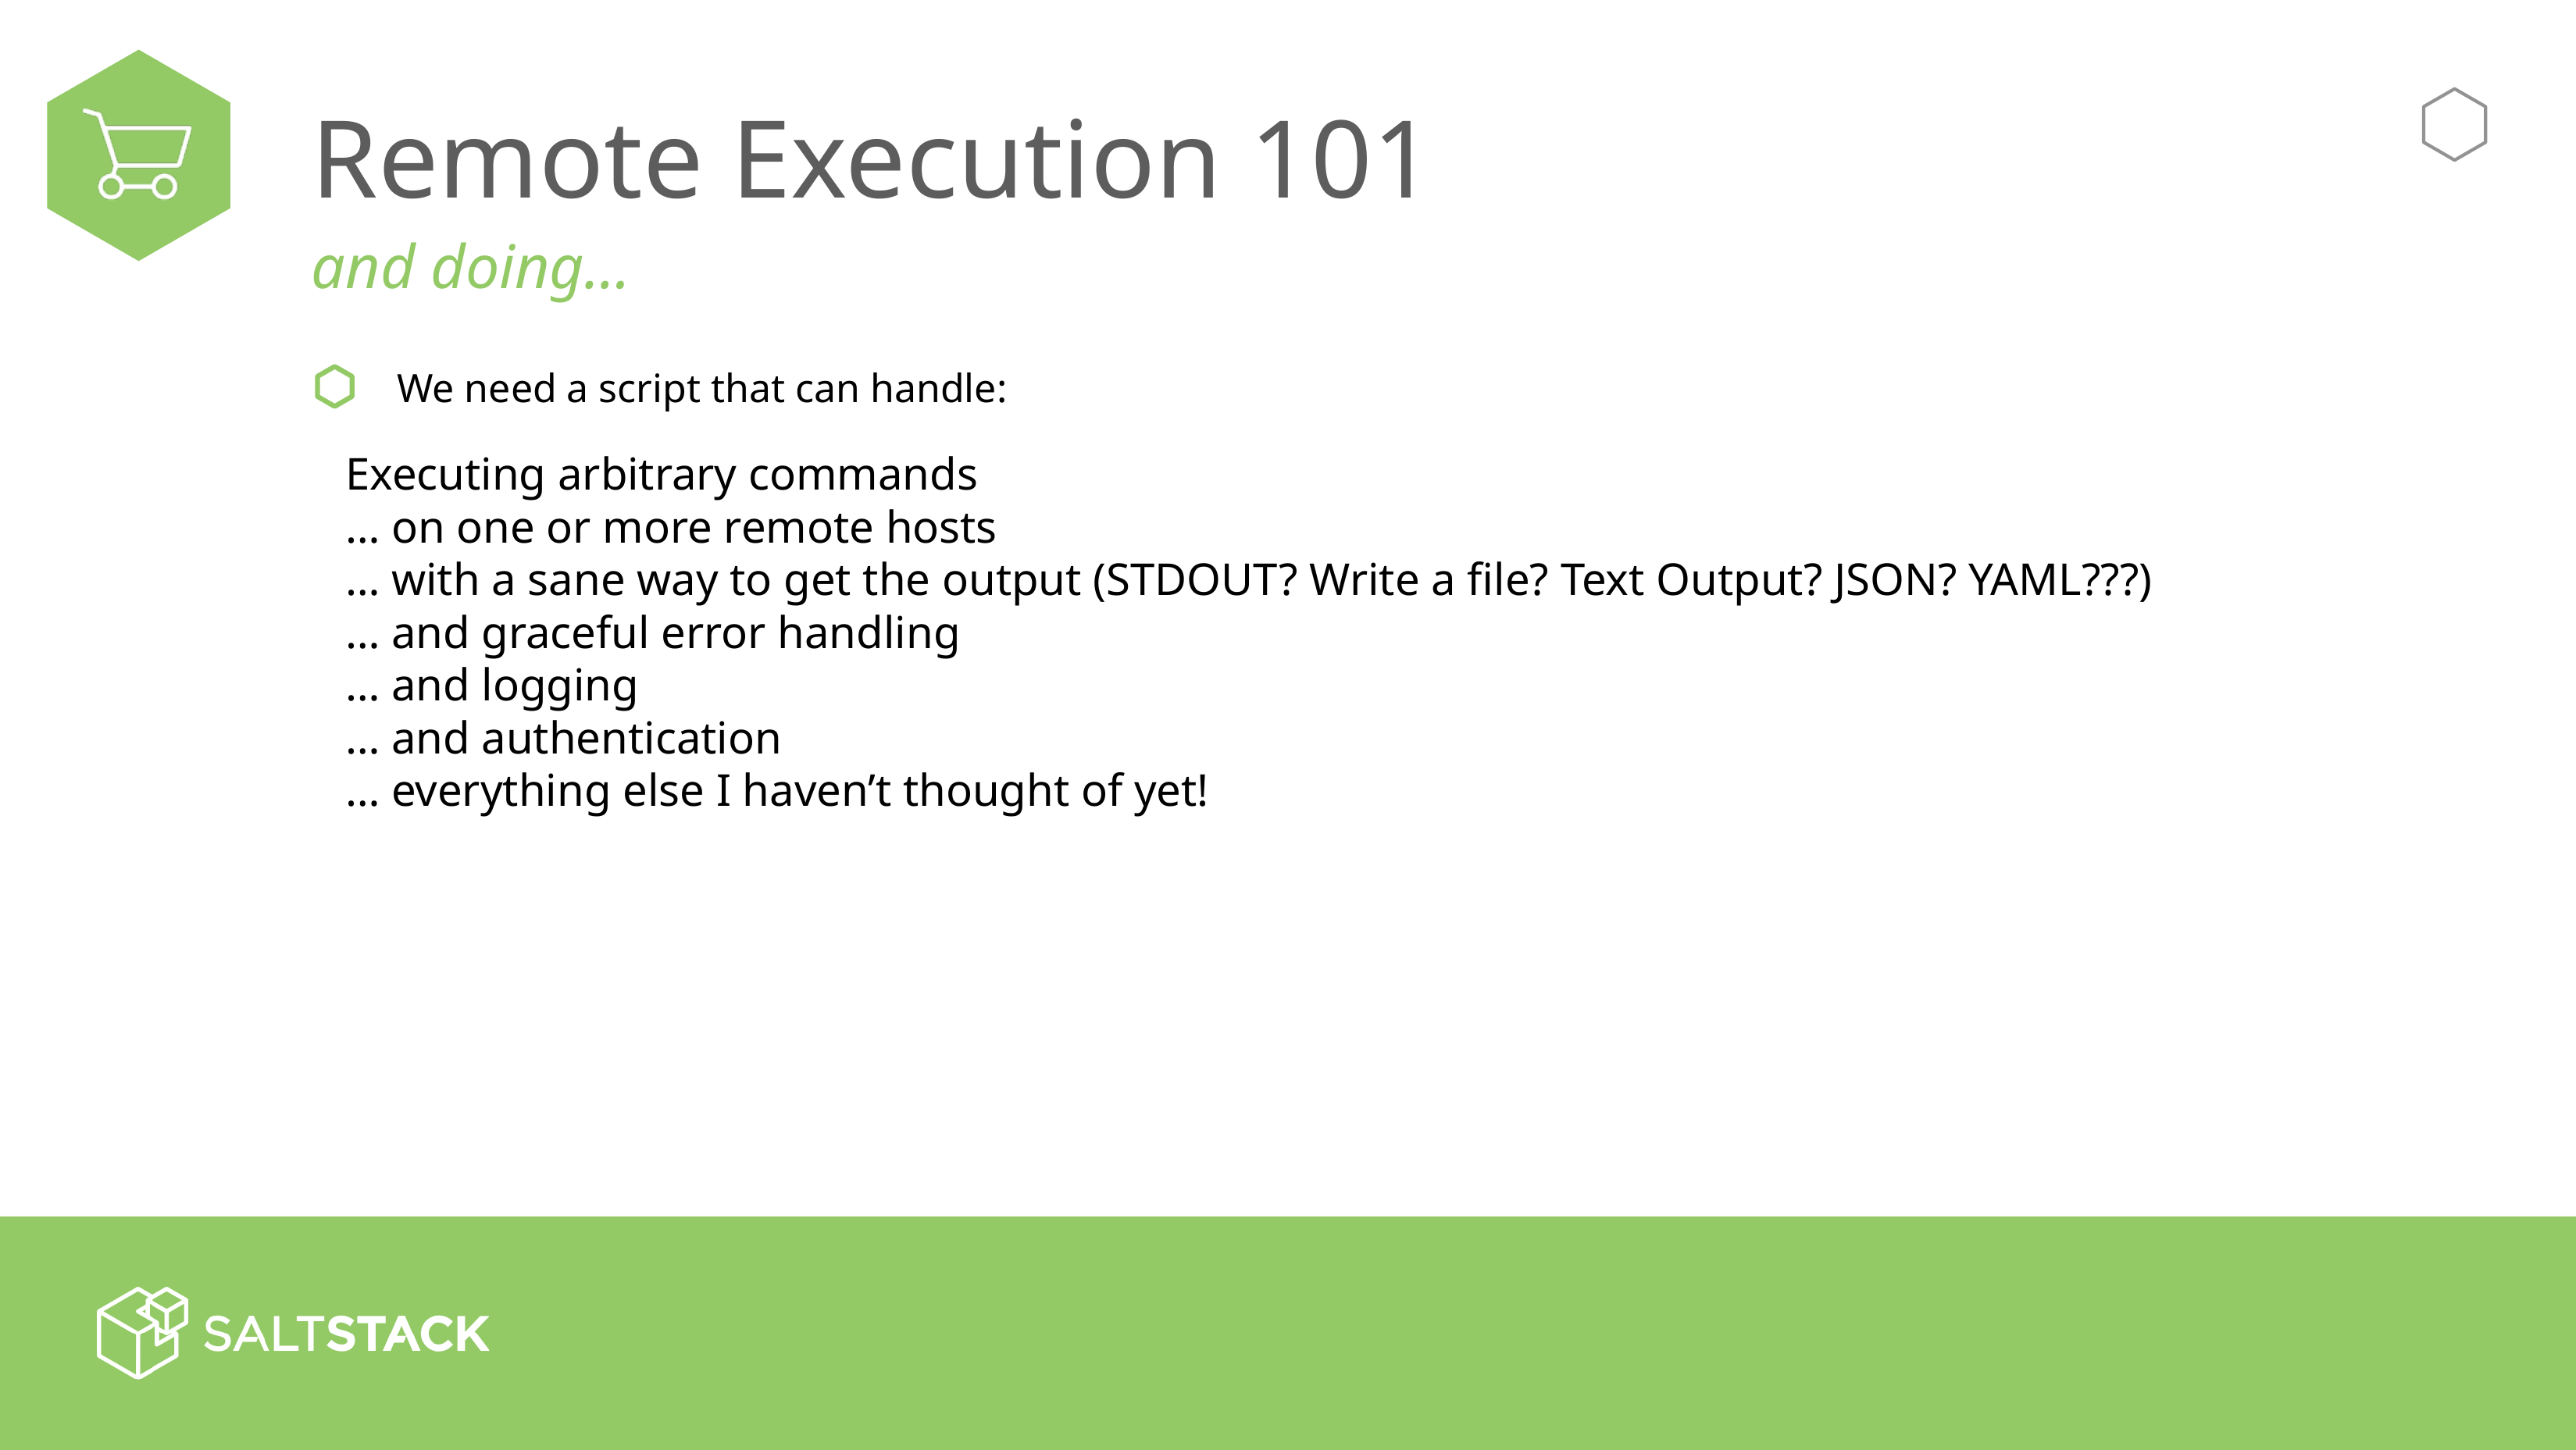

Remote Execution 101
and doing…
We need a script that can handle:
Executing arbitrary commands
… on one or more remote hosts
… with a sane way to get the output (STDOUT? Write a file? Text Output? JSON? YAML???)
… and graceful error handling
… and logging
… and authentication
… everything else I haven’t thought of yet!